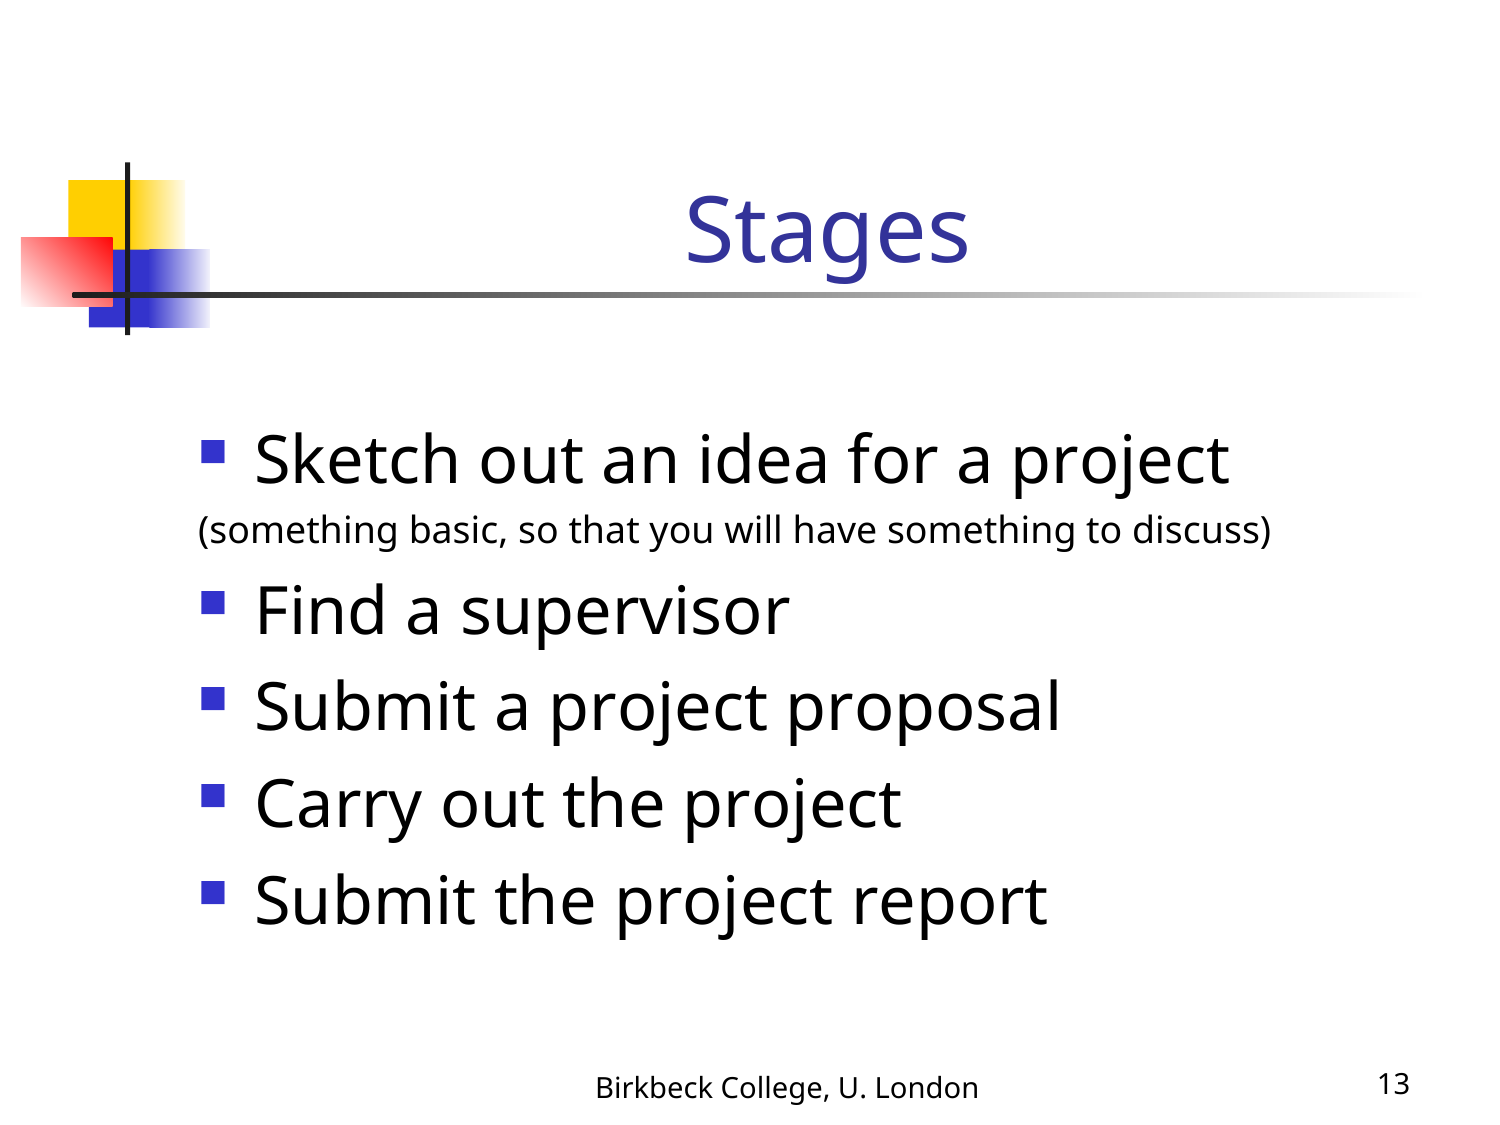

# Stages
Sketch out an idea for a project
(something basic, so that you will have something to discuss)
Find a supervisor
Submit a project proposal
Carry out the project
Submit the project report
Birkbeck College, U. London